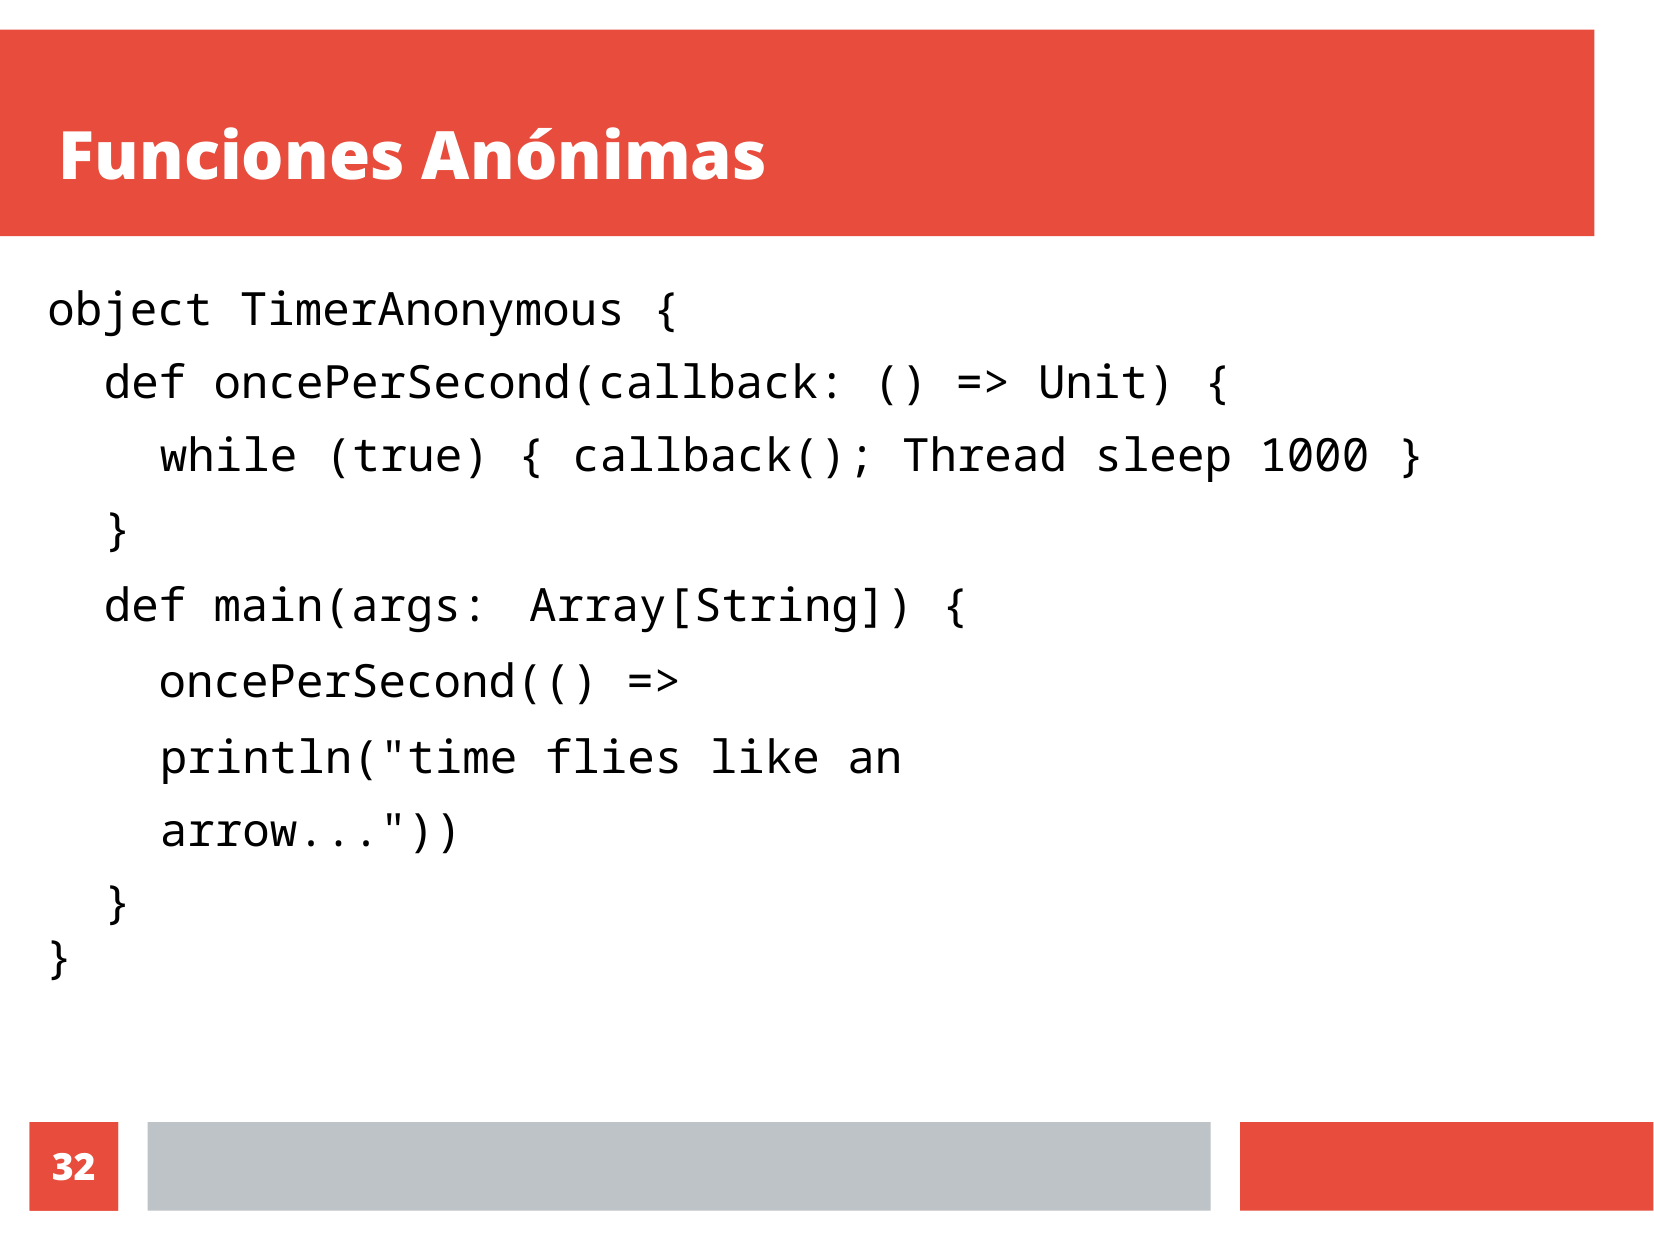

# Funciones Anónimas
object TimerAnonymous {
def oncePerSecond(callback: () => Unit) {
while (true) { callback(); Thread sleep 1000 }
}
def main(args:	Array[String]) {
 oncePerSecond(() =>
	println("time flies like an arrow..."))
	}
}
32